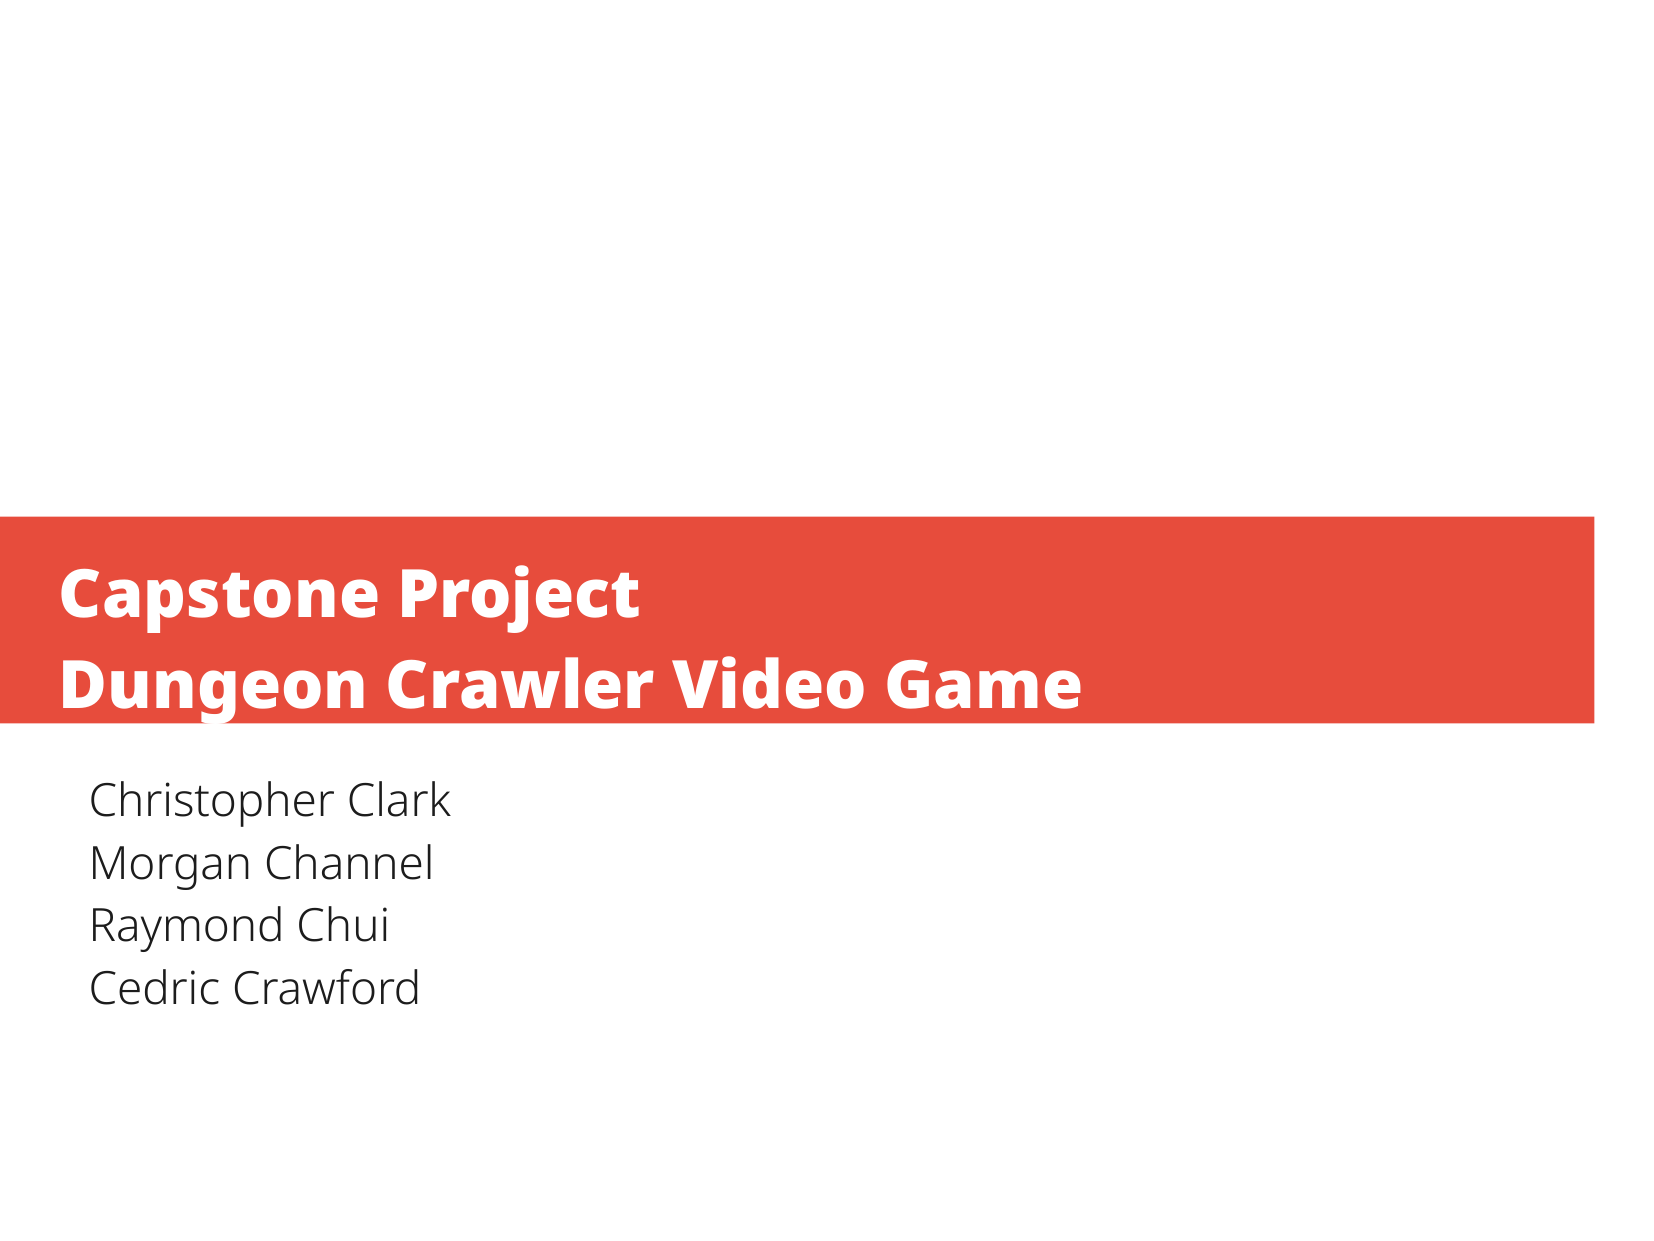

# Capstone Project Dungeon Crawler Video Game
Christopher Clark
Morgan Channel
Raymond Chui
Cedric Crawford